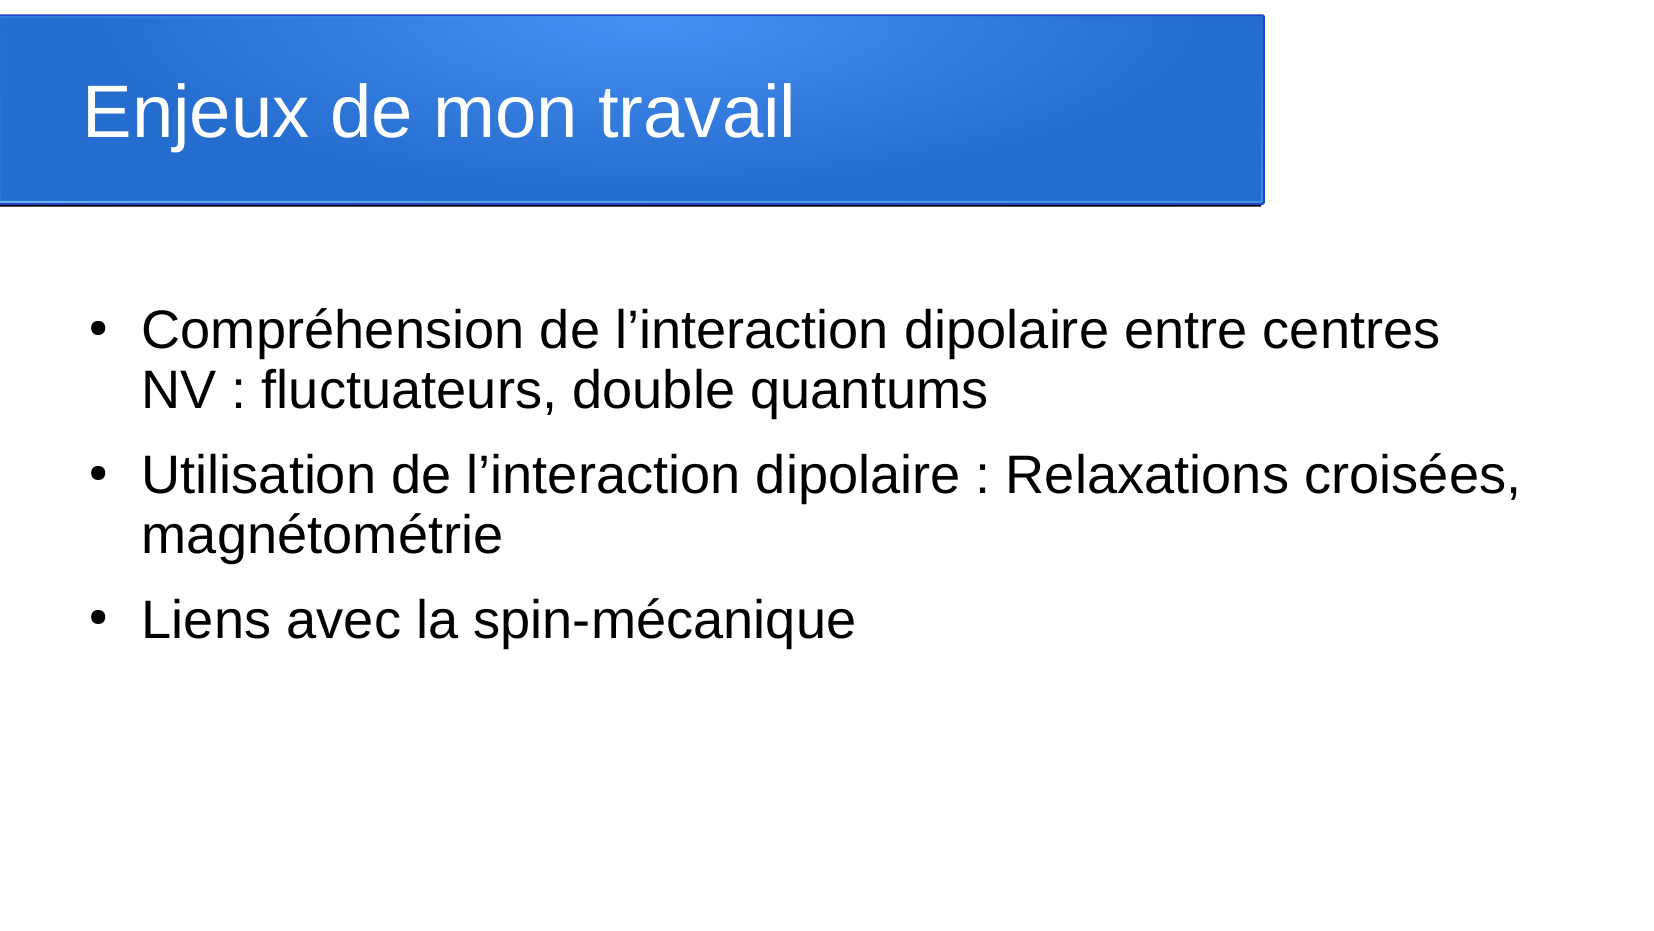

# Enjeux de mon travail
Compréhension de l’interaction dipolaire entre centres NV : fluctuateurs, double quantums
Utilisation de l’interaction dipolaire : Relaxations croisées, magnétométrie
Liens avec la spin-mécanique